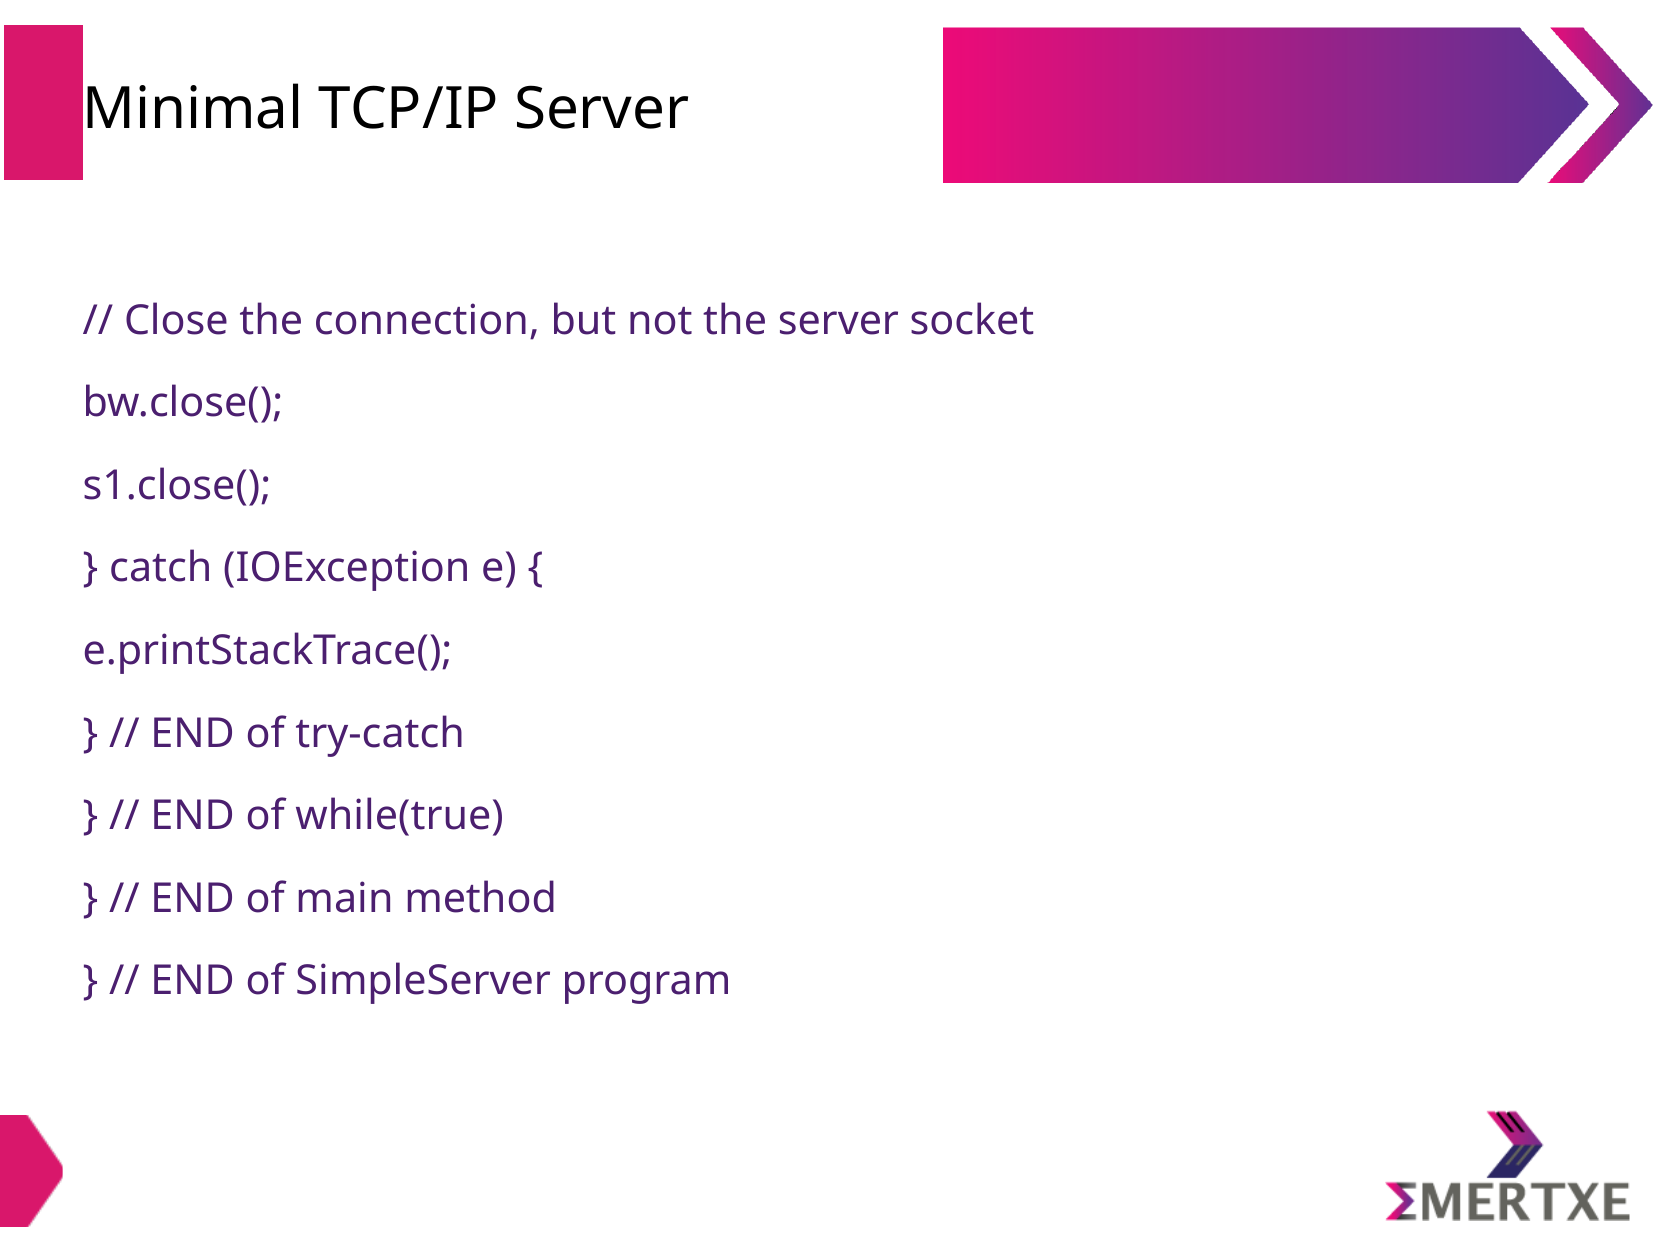

# Minimal TCP/IP Server
// Close the connection, but not the server socket
bw.close();
s1.close();
} catch (IOException e) {
e.printStackTrace();
} // END of try-catch
} // END of while(true)
} // END of main method
} // END of SimpleServer program